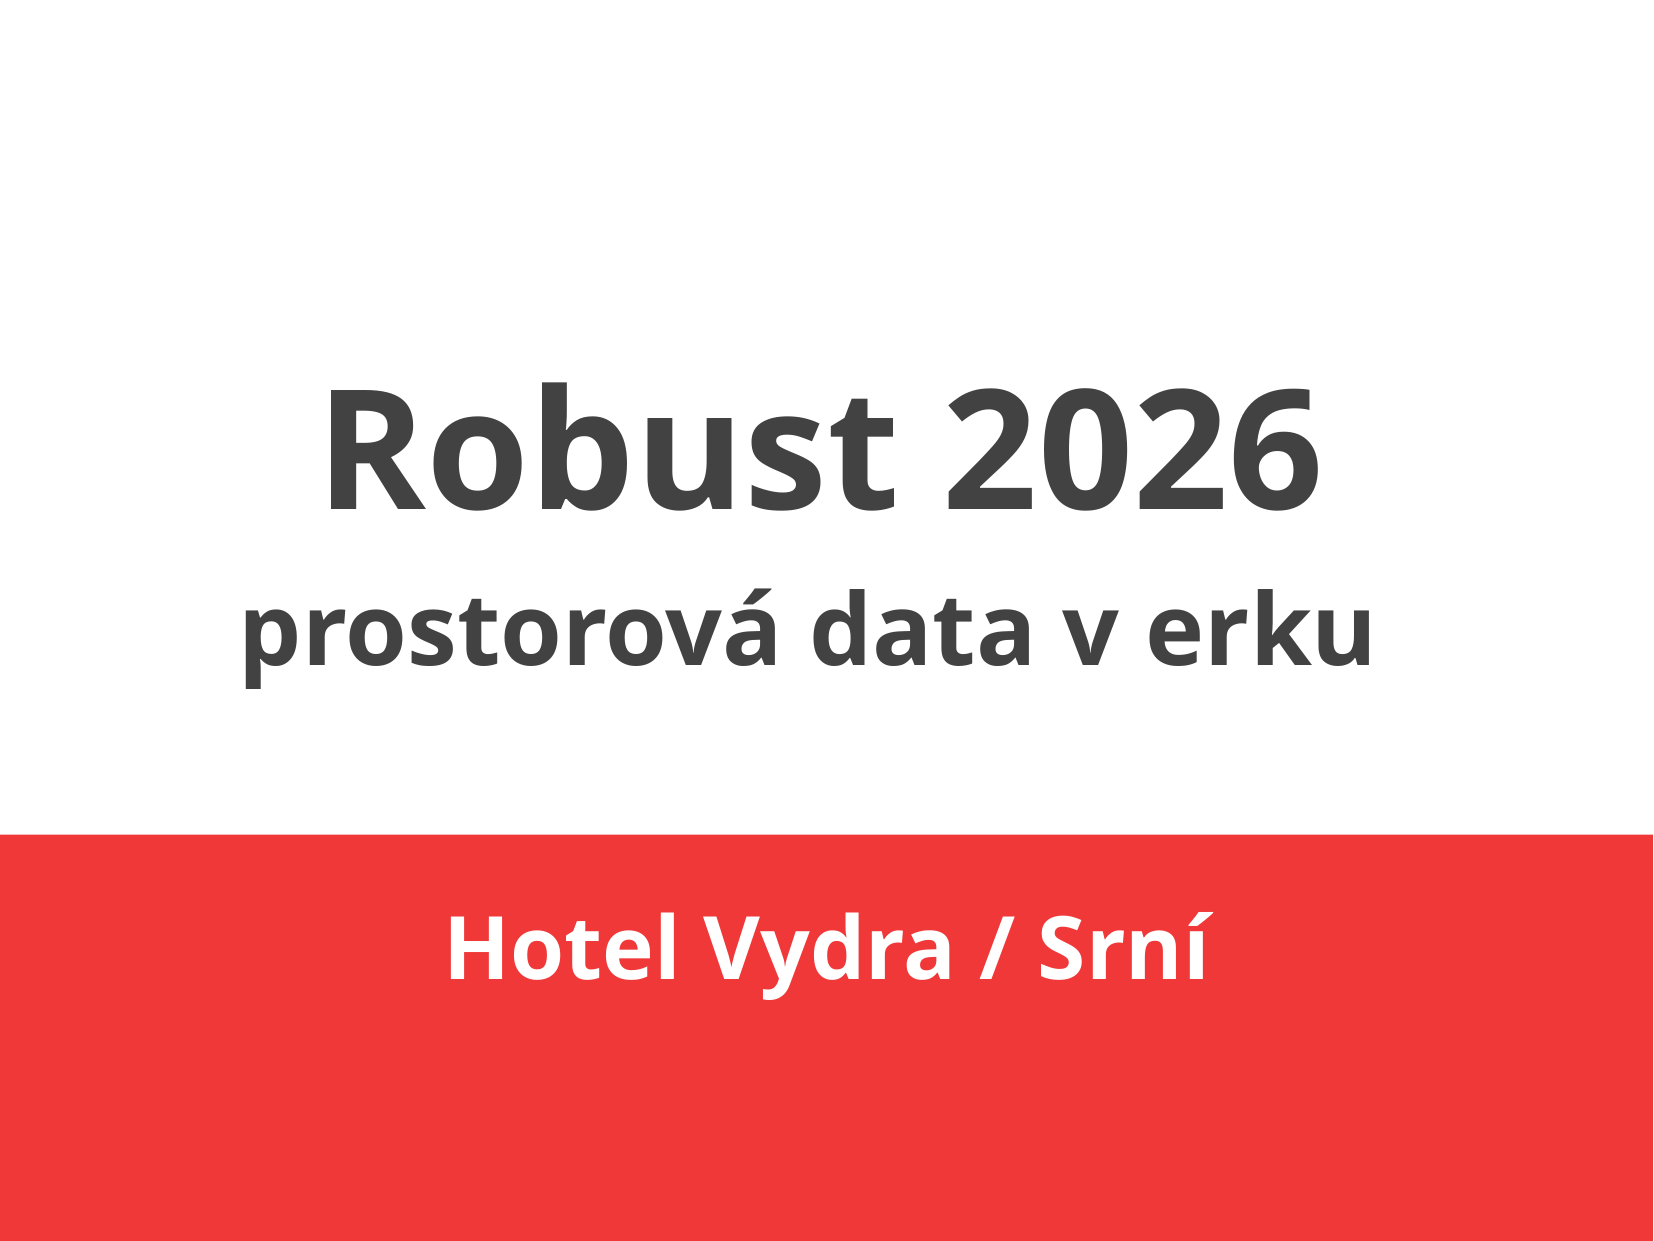

# Robust 2026 prostorová data v erku
Hotel Vydra / Srní